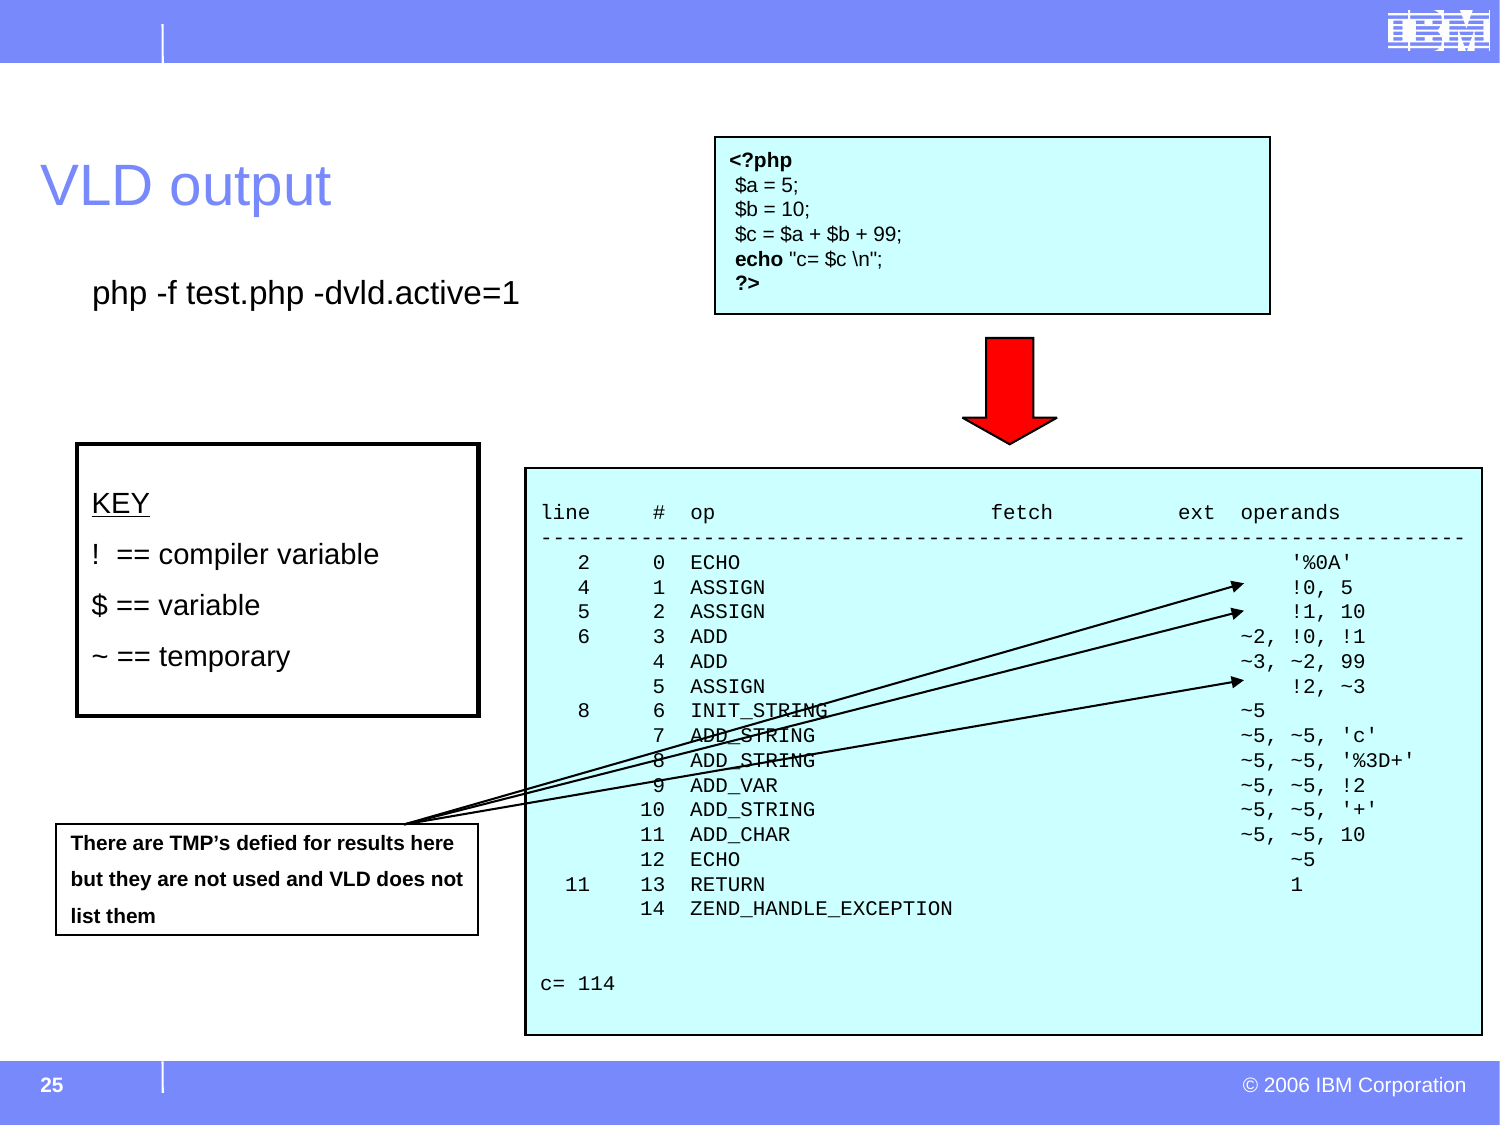

# VLD output
<?php
 $a = 5;
 $b = 10;
 $c = $a + $b + 99;
 echo "c= $c \n";
 ?>
php -f test.php -dvld.active=1
KEY
! == compiler variable
$ == variable
~ == temporary
line # op fetch ext operands
--------------------------------------------------------------------------
 2 0 ECHO '%0A'
 4 1 ASSIGN !0, 5
 5 2 ASSIGN !1, 10
 6 3 ADD ~2, !0, !1
 4 ADD ~3, ~2, 99
 5 ASSIGN !2, ~3
 8 6 INIT_STRING ~5
 7 ADD_STRING ~5, ~5, 'c'
 8 ADD_STRING ~5, ~5, '%3D+'
 9 ADD_VAR ~5, ~5, !2
 10 ADD_STRING ~5, ~5, '+'
 11 ADD_CHAR ~5, ~5, 10
 12 ECHO ~5
 11 13 RETURN 1
 14 ZEND_HANDLE_EXCEPTION
c= 114
There are TMP’s defied for results here
but they are not used and VLD does not
list them
25